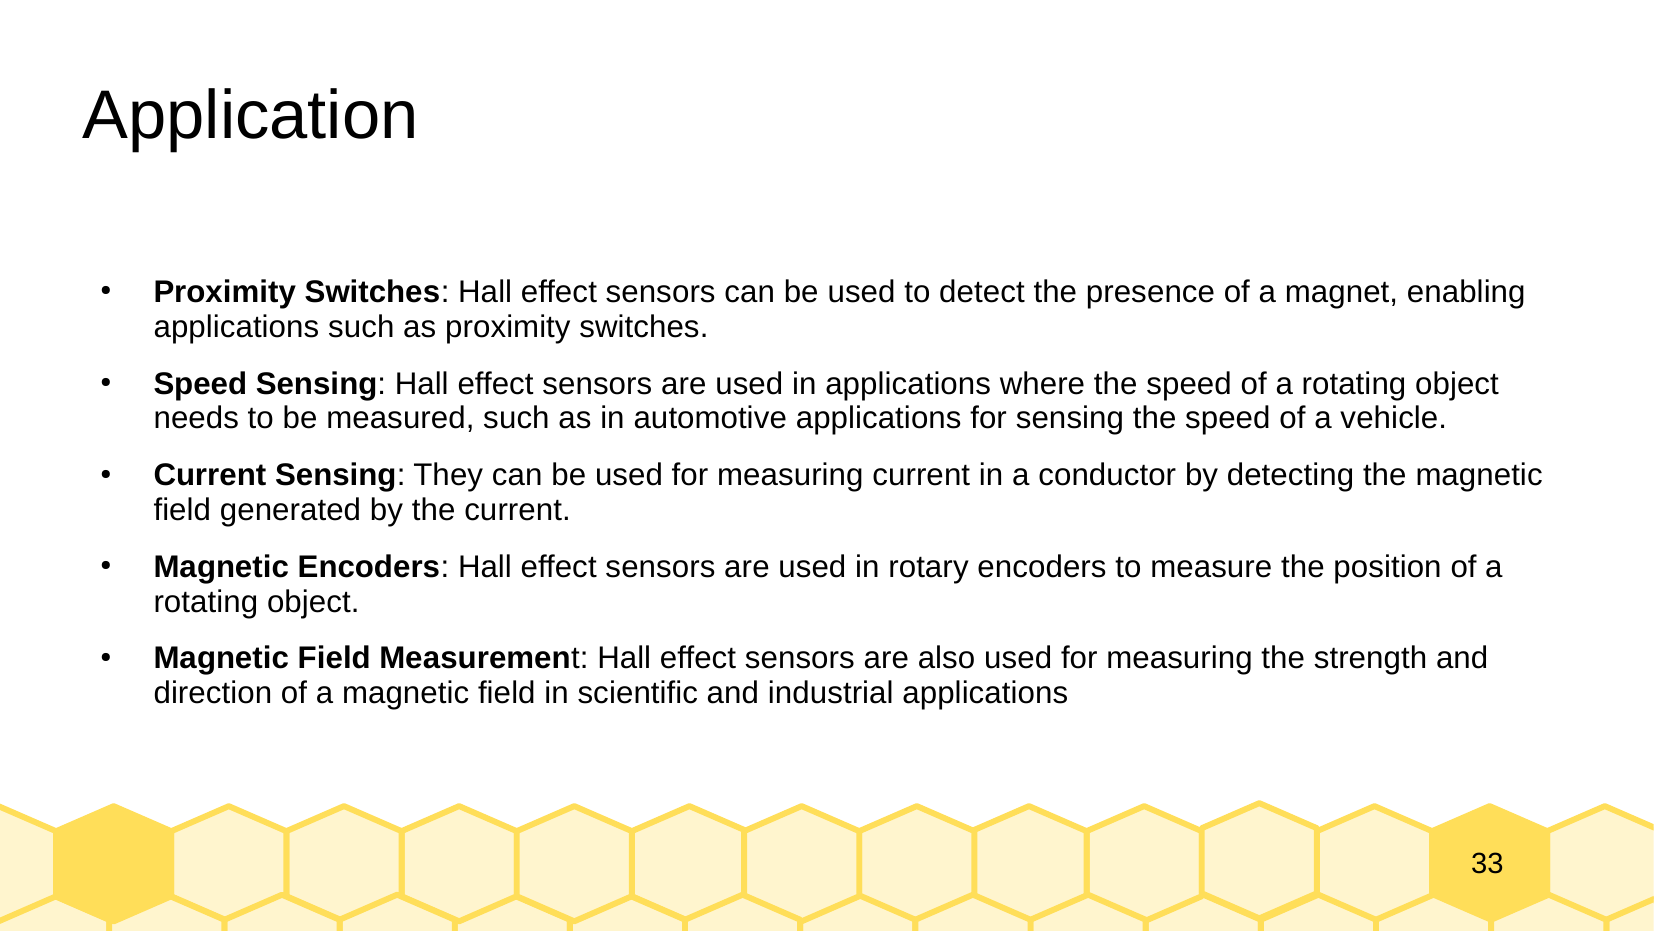

# Application
Proximity Switches: Hall effect sensors can be used to detect the presence of a magnet, enabling applications such as proximity switches.
Speed Sensing: Hall effect sensors are used in applications where the speed of a rotating object needs to be measured, such as in automotive applications for sensing the speed of a vehicle.
Current Sensing: They can be used for measuring current in a conductor by detecting the magnetic field generated by the current.
Magnetic Encoders: Hall effect sensors are used in rotary encoders to measure the position of a rotating object.
Magnetic Field Measurement: Hall effect sensors are also used for measuring the strength and direction of a magnetic field in scientific and industrial applications